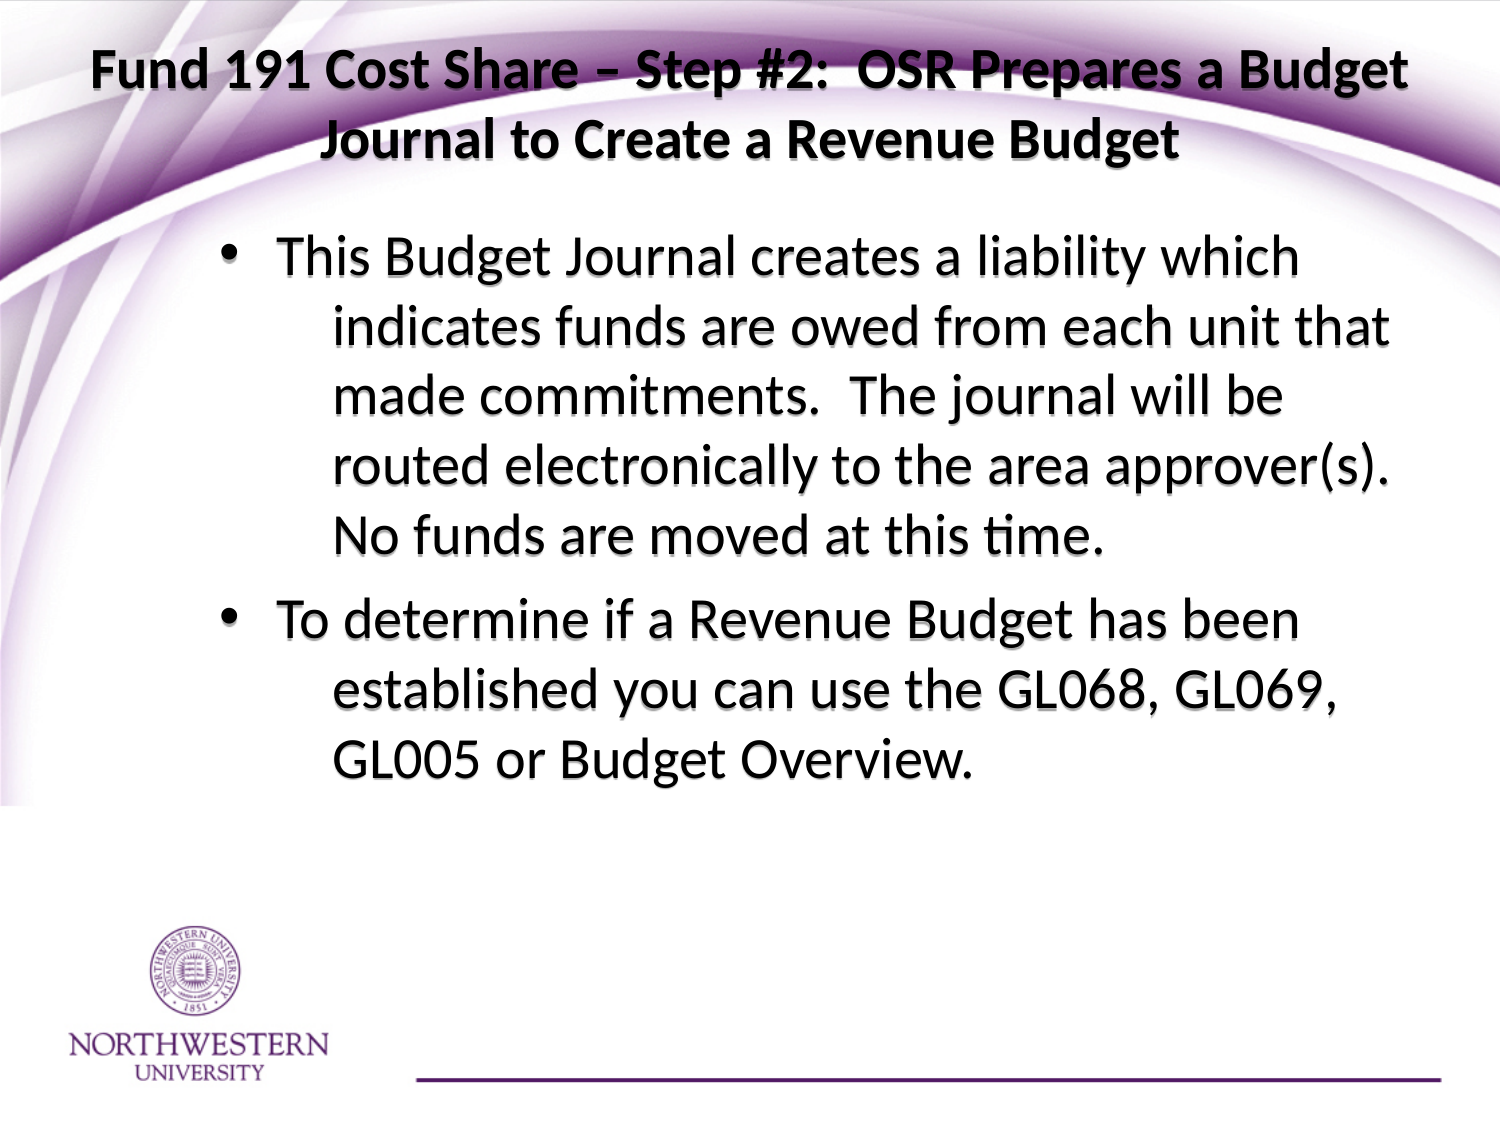

# Fund 191 Cost Share – Step #2: OSR Prepares a Budget Journal to Create a Revenue Budget
This Budget Journal creates a liability which indicates funds are owed from each unit that made commitments. The journal will be routed electronically to the area approver(s). No funds are moved at this time.
To determine if a Revenue Budget has been established you can use the GL068, GL069, GL005 or Budget Overview.